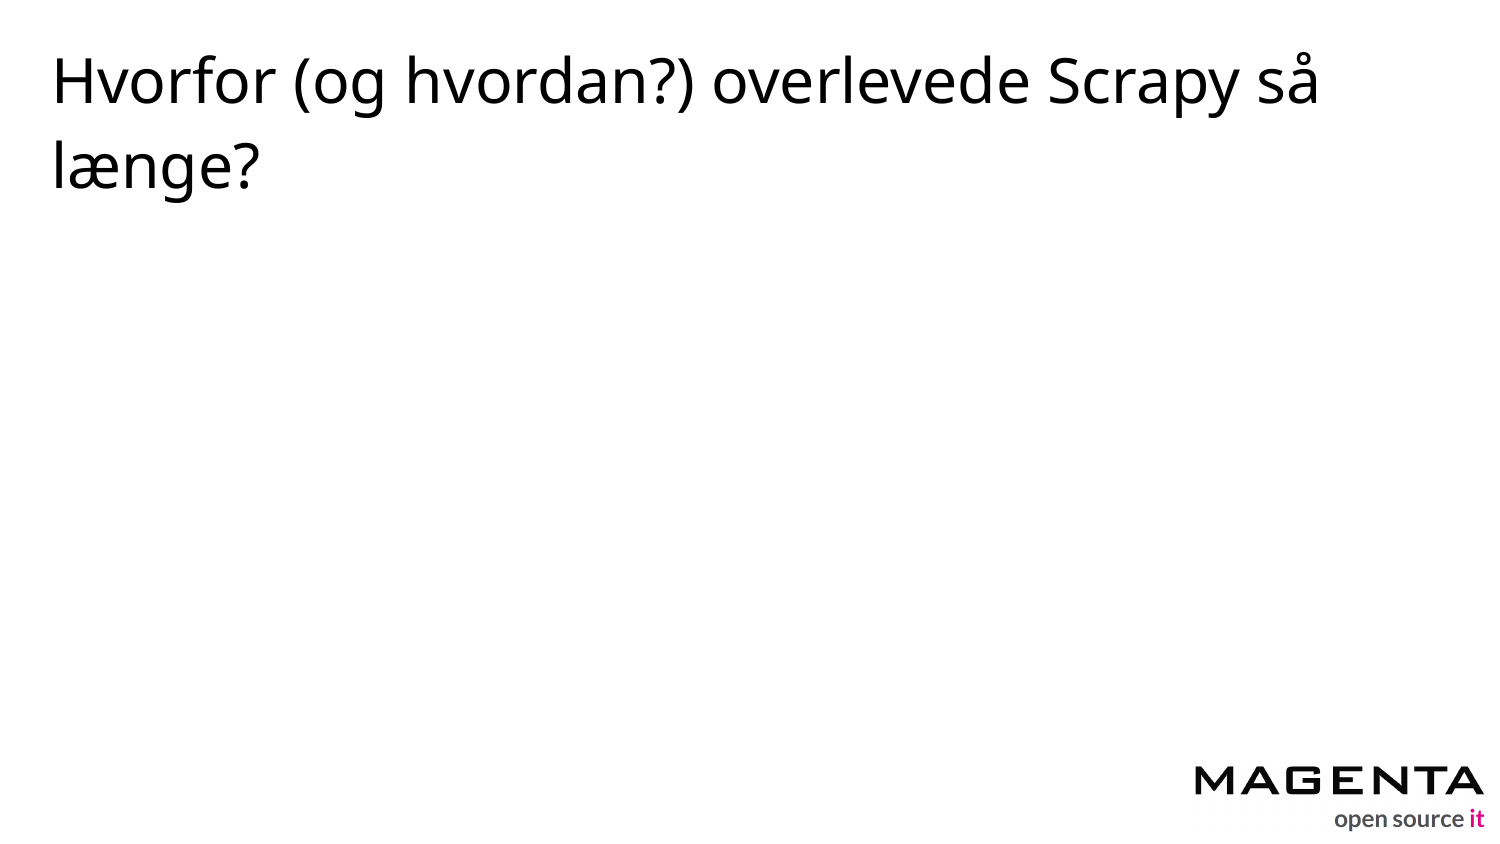

# Hvorfor (og hvordan?) overlevede Scrapy så længe?